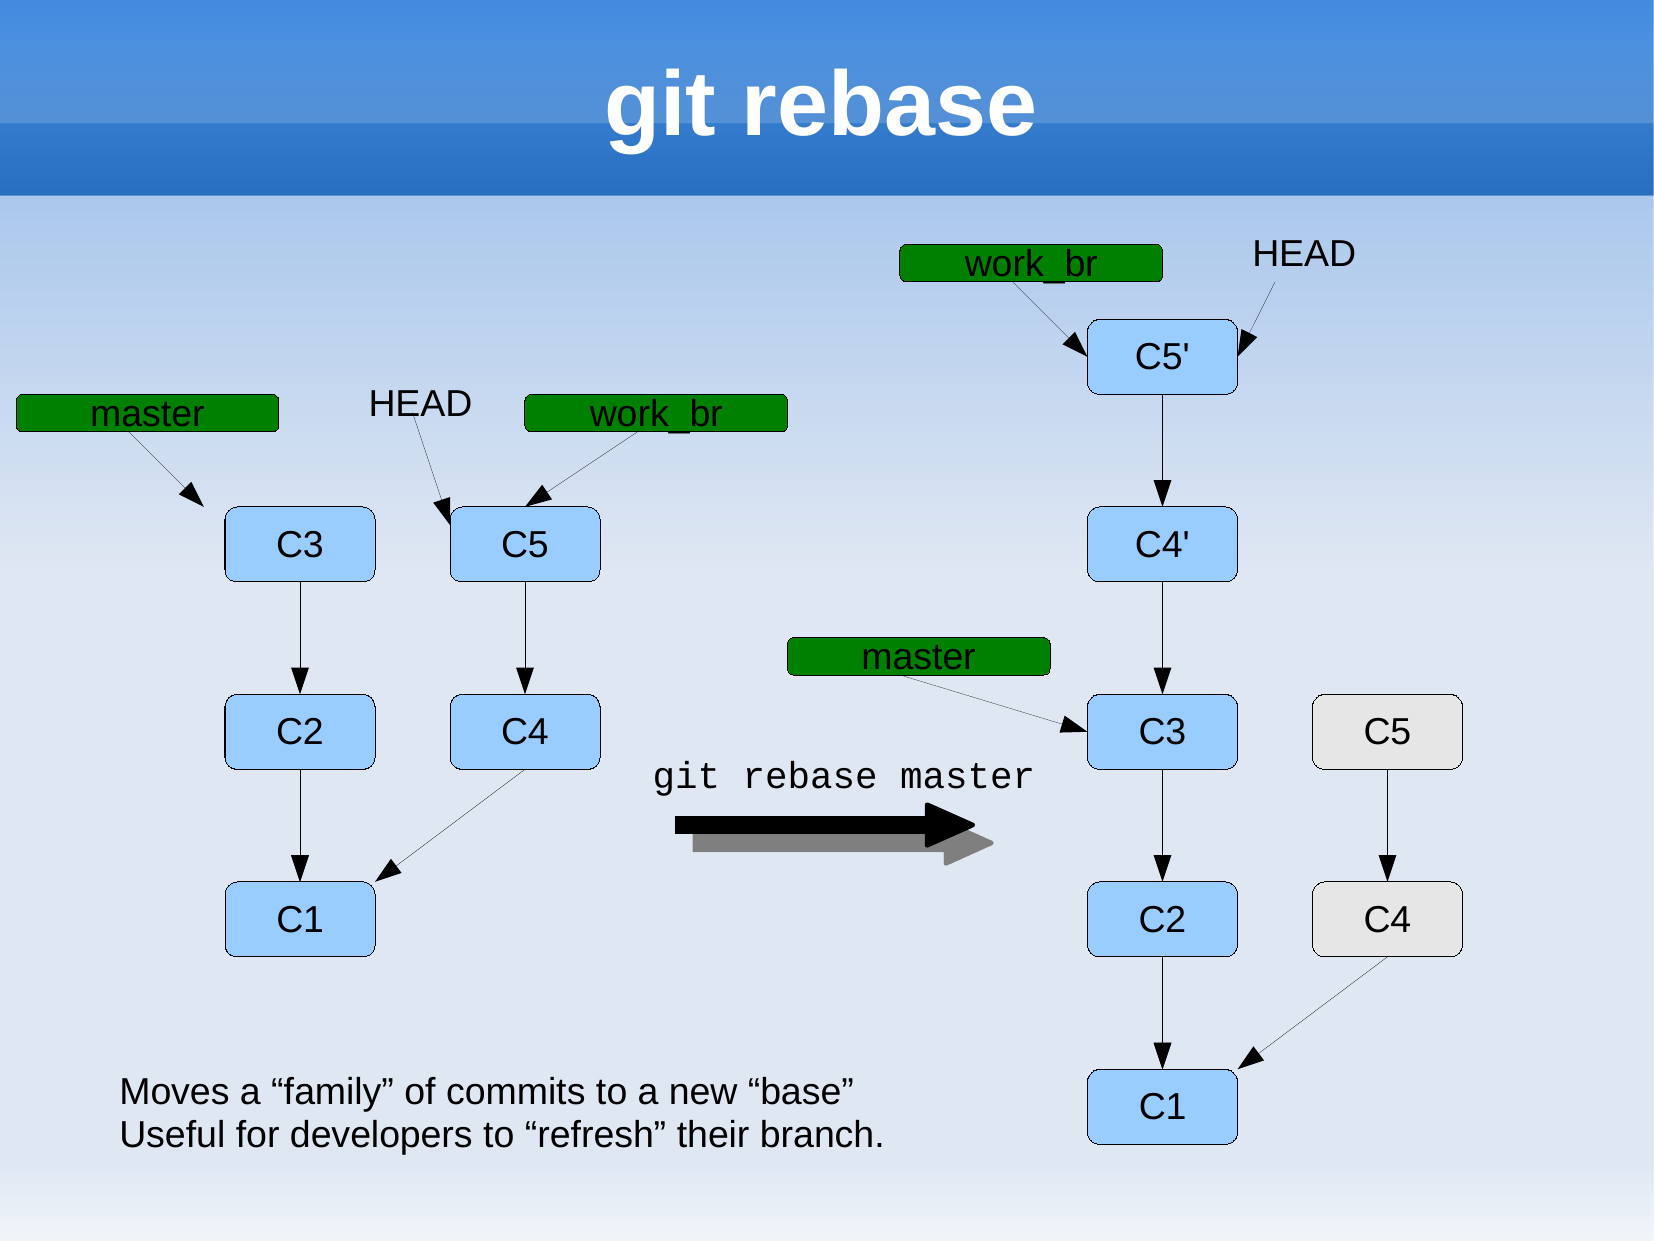

# git rebase
HEAD
work_br
C5'
HEAD
master
work_br
C1
C3
C5
C4'
master
C1
C2
C4
C1
C3
C5
git rebase master
C1
C1
C1
C2
C4
Moves a “family” of commits to a new “base”
Useful for developers to “refresh” their branch.
C1
C1